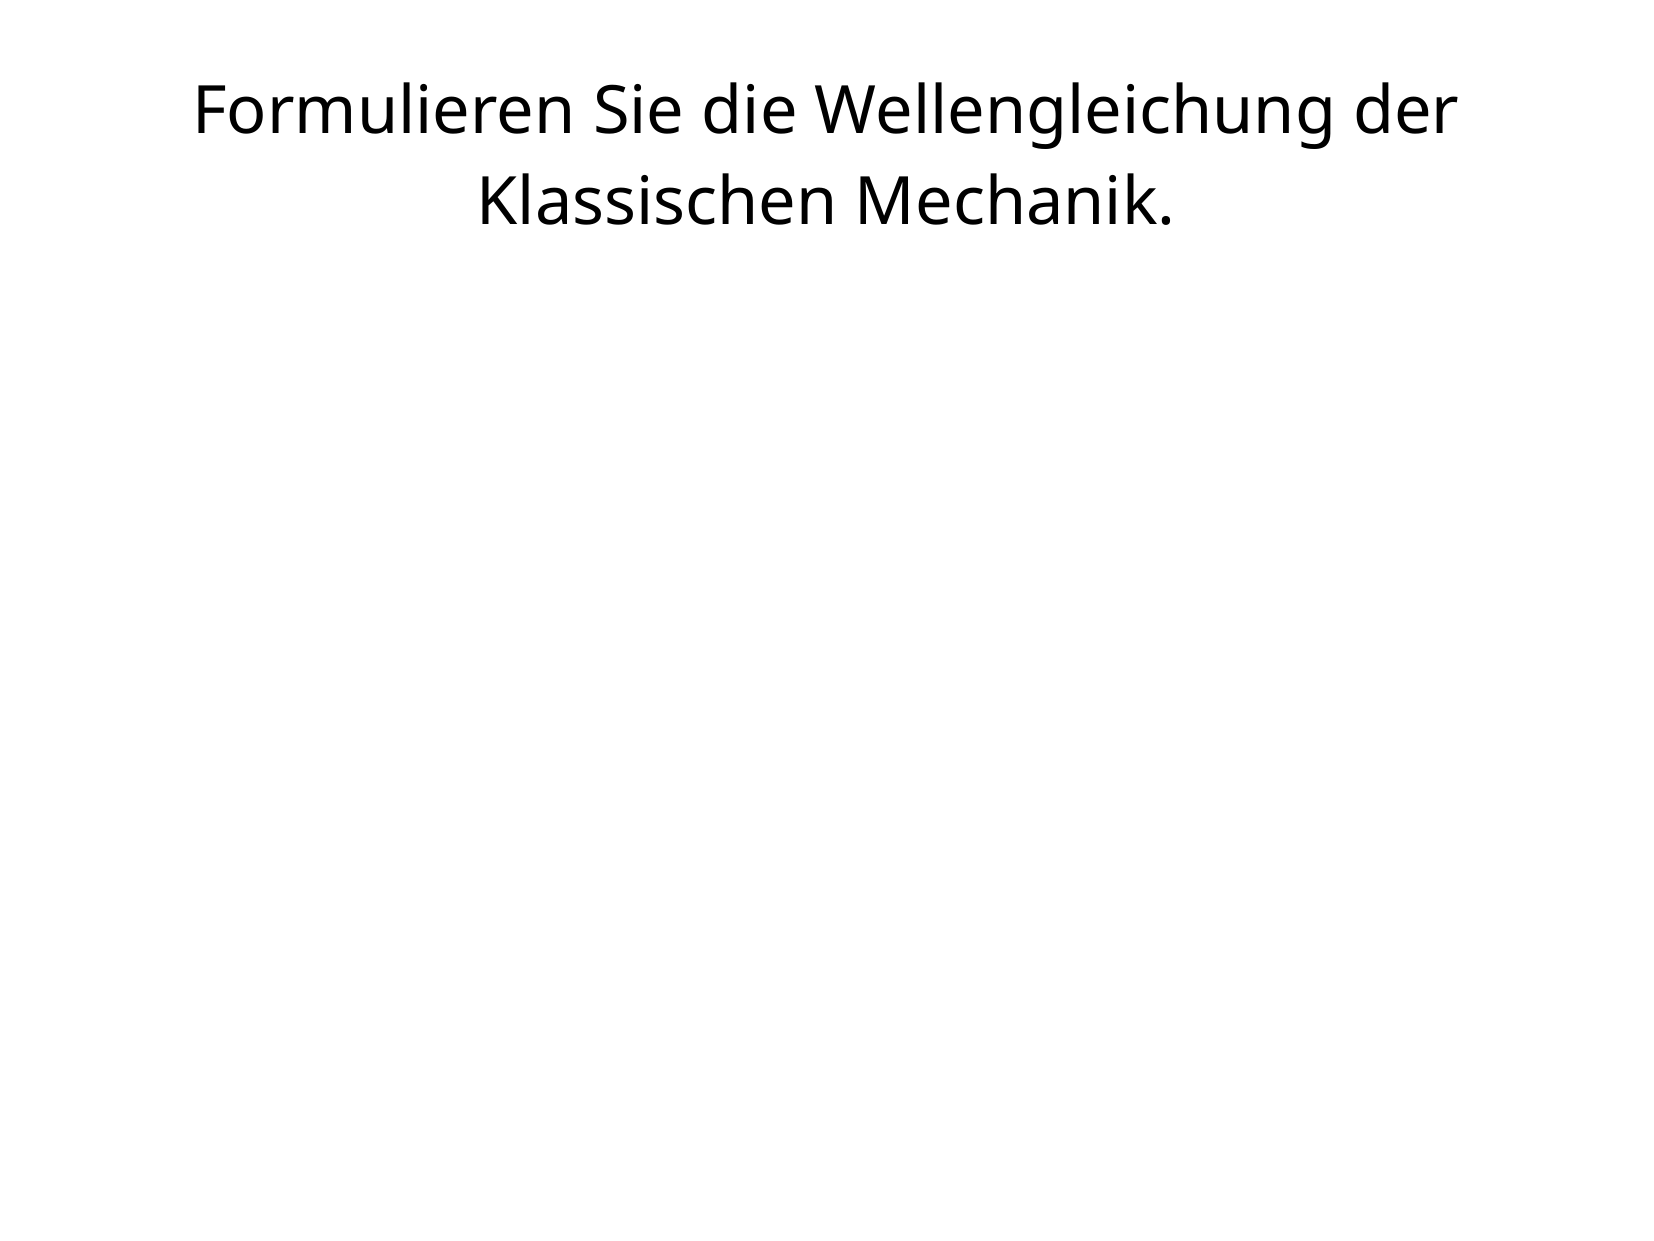

# Formulieren Sie die Wellengleichung der Klassischen Mechanik.